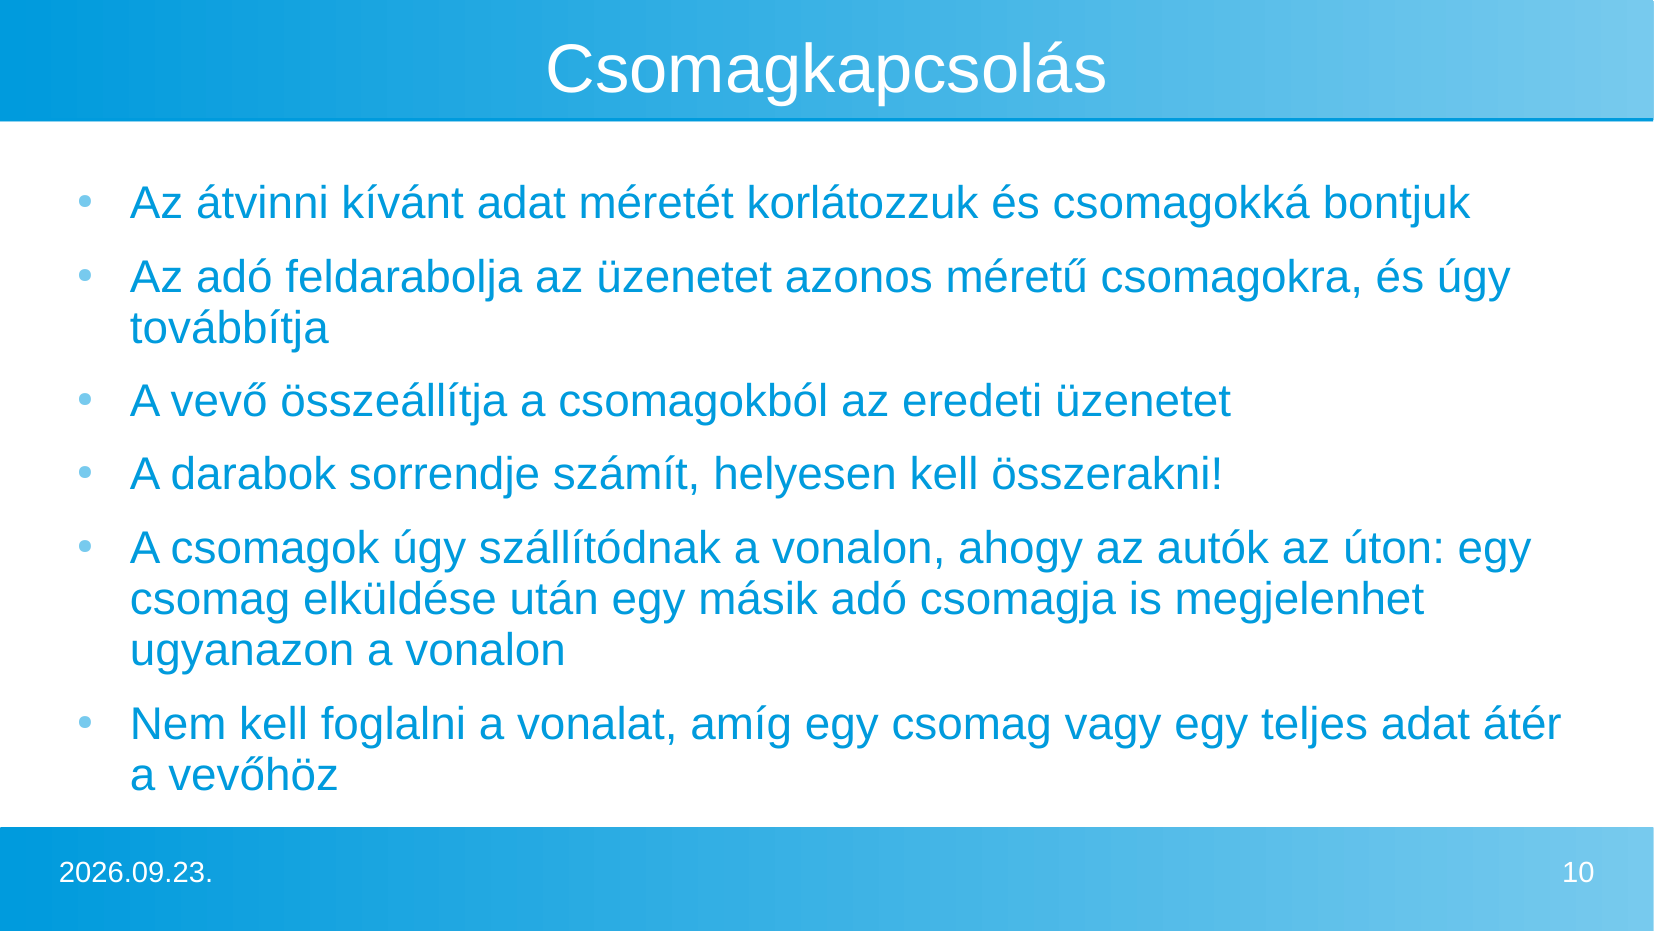

# Csomagkapcsolás
Az átvinni kívánt adat méretét korlátozzuk és csomagokká bontjuk
Az adó feldarabolja az üzenetet azonos méretű csomagokra, és úgy továbbítja
A vevő összeállítja a csomagokból az eredeti üzenetet
A darabok sorrendje számít, helyesen kell összerakni!
A csomagok úgy szállítódnak a vonalon, ahogy az autók az úton: egy csomag elküldése után egy másik adó csomagja is megjelenhet ugyanazon a vonalon
Nem kell foglalni a vonalat, amíg egy csomag vagy egy teljes adat átér a vevőhöz
10